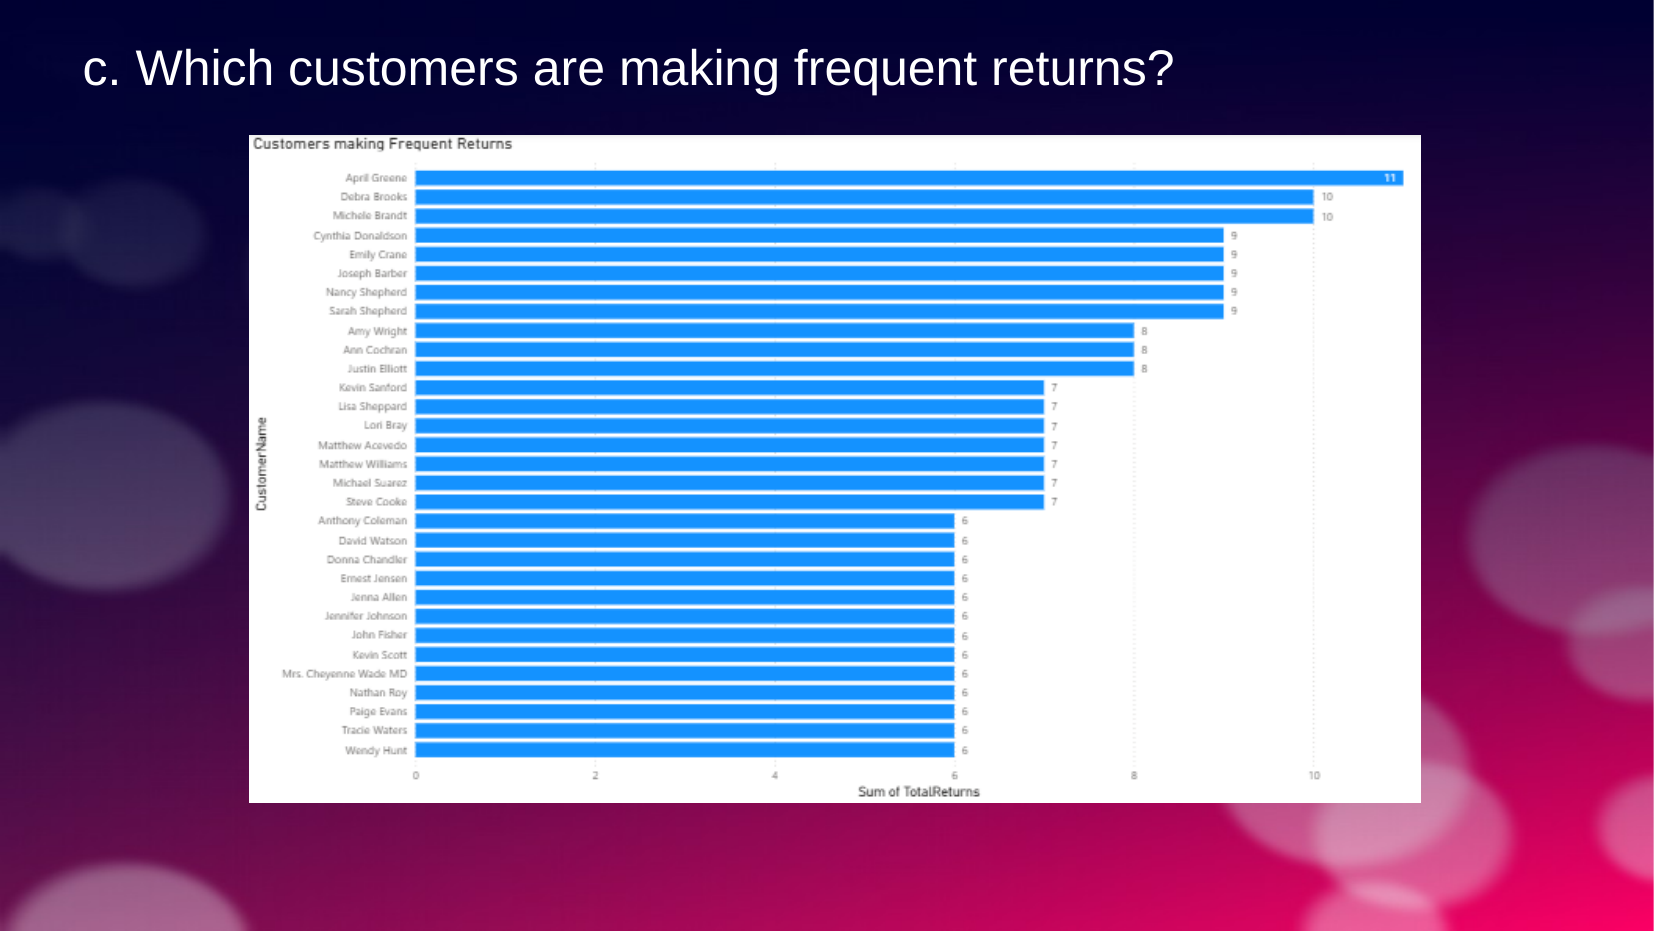

# c. Which customers are making frequent returns?